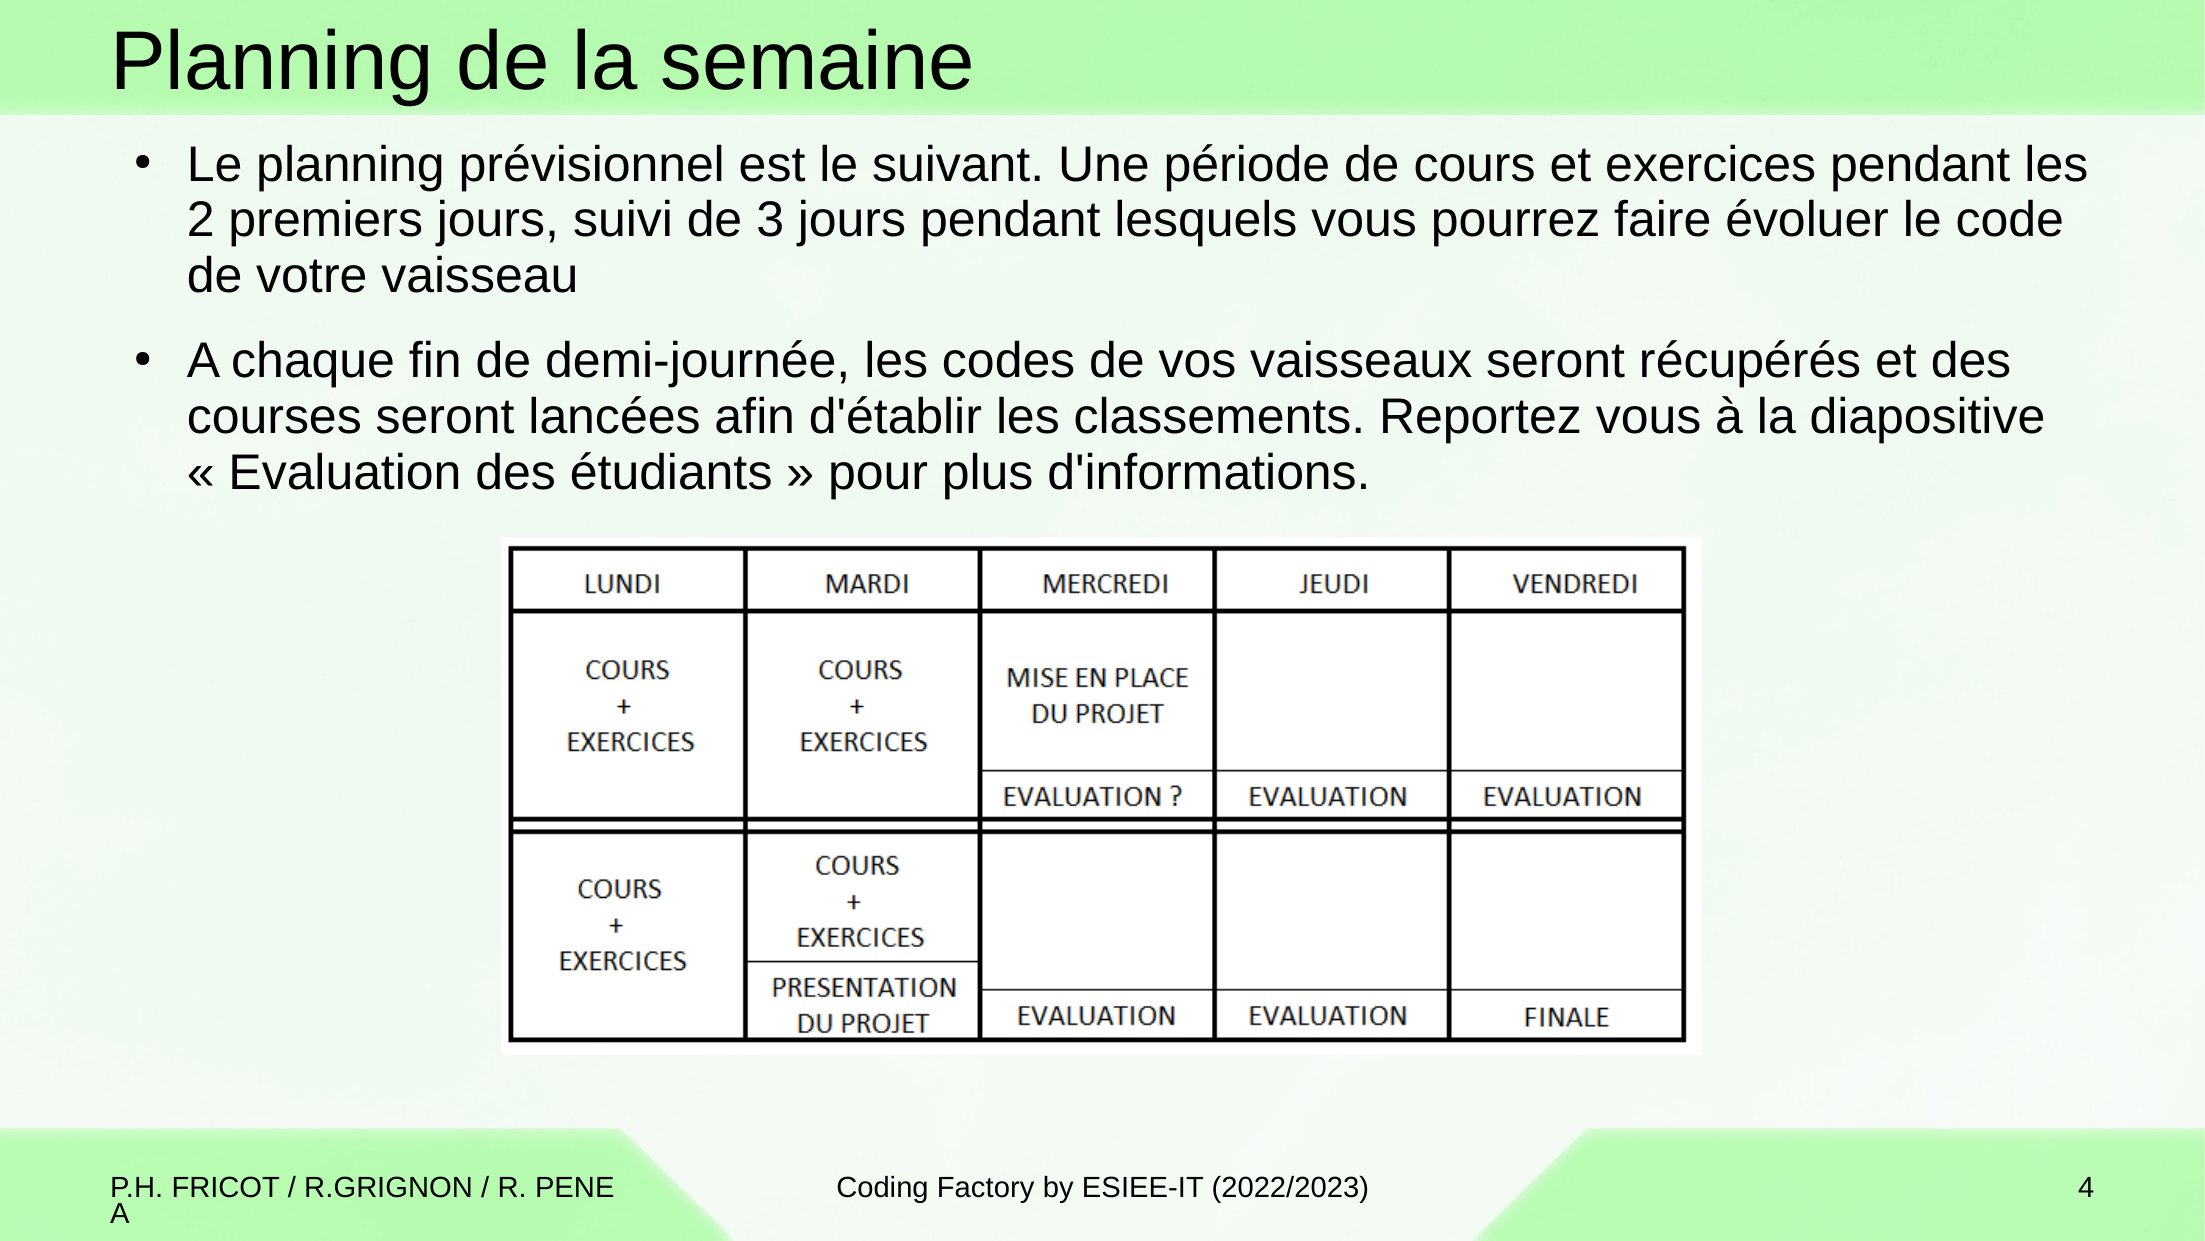

# Planning de la semaine
Le planning prévisionnel est le suivant. Une période de cours et exercices pendant les 2 premiers jours, suivi de 3 jours pendant lesquels vous pourrez faire évoluer le code de votre vaisseau
A chaque fin de demi-journée, les codes de vos vaisseaux seront récupérés et des courses seront lancées afin d'établir les classements. Reportez vous à la diapositive « Evaluation des étudiants » pour plus d'informations.
P.H. FRICOT / R.GRIGNON / R. PENEA
Coding Factory by ESIEE-IT (2022/2023)
4